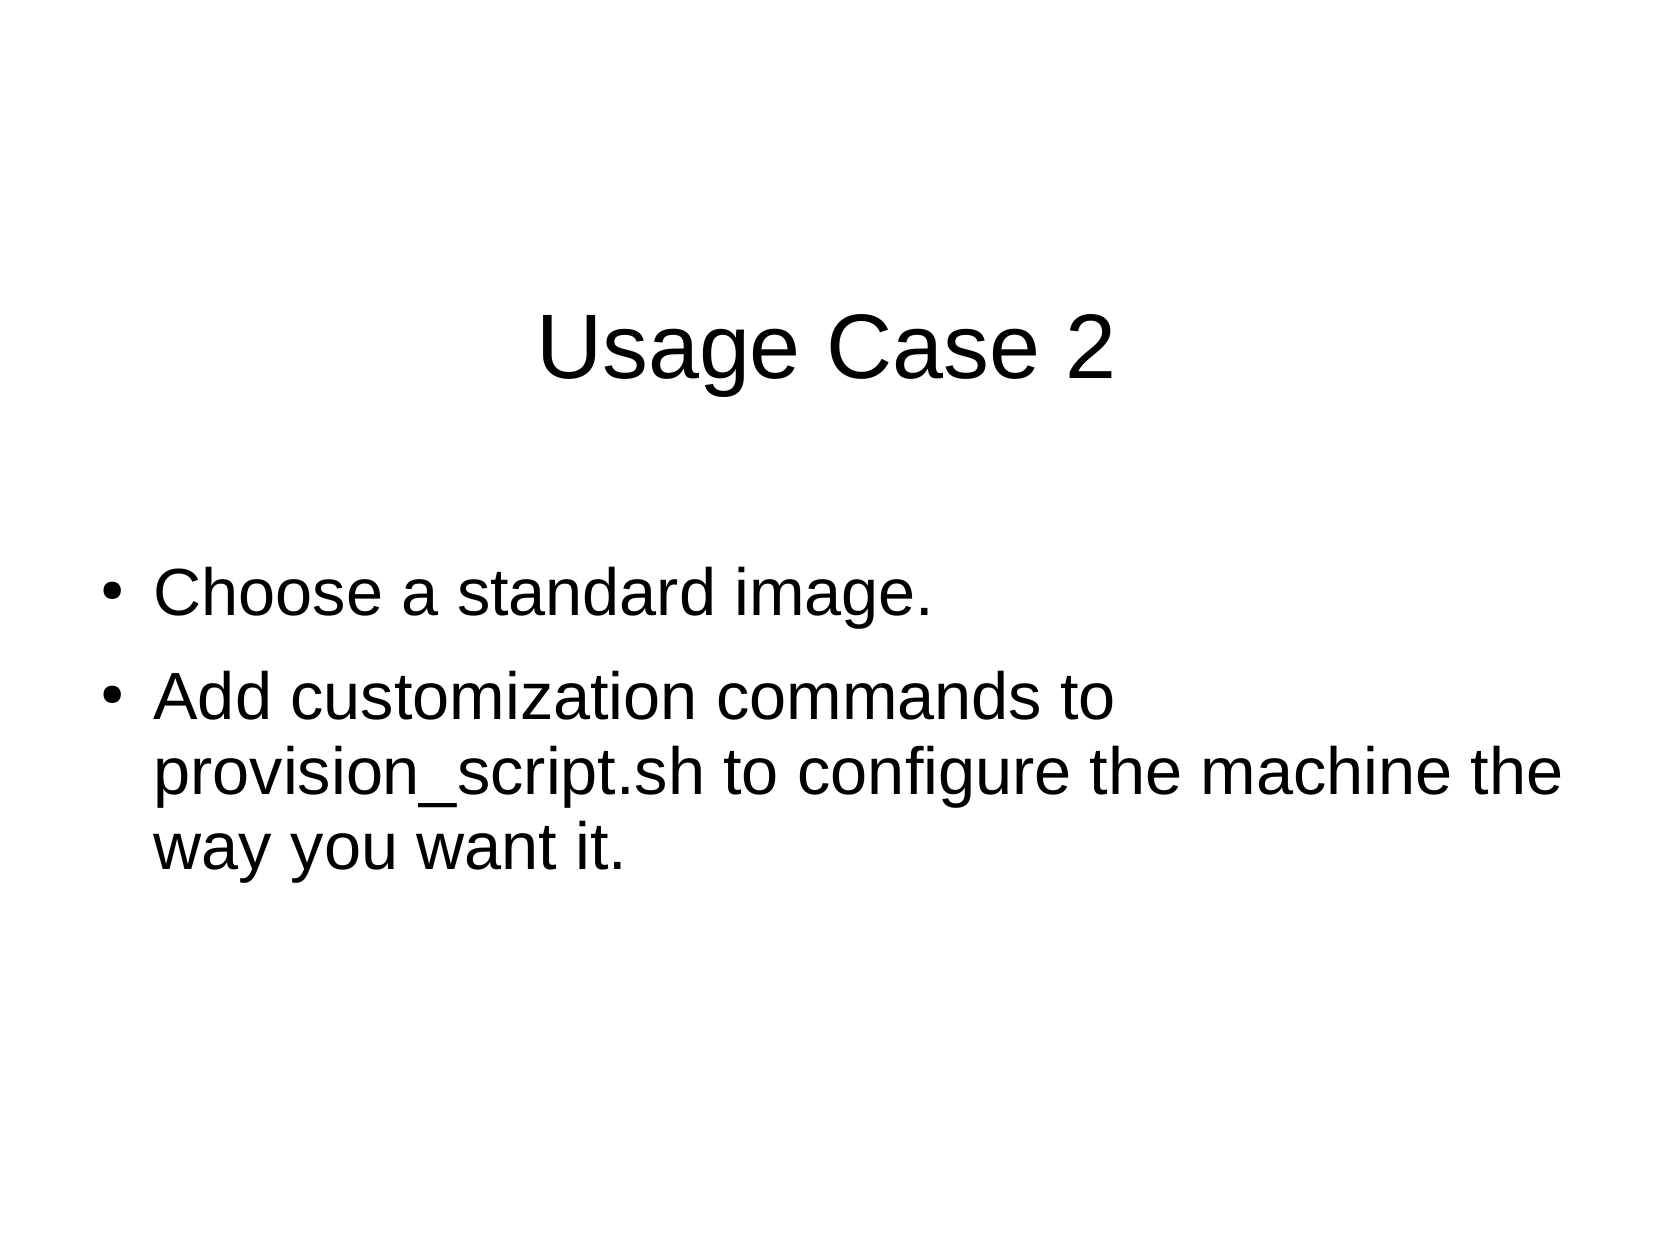

# Usage Case 2
Choose a standard image.
Add customization commands to provision_script.sh to configure the machine the way you want it.